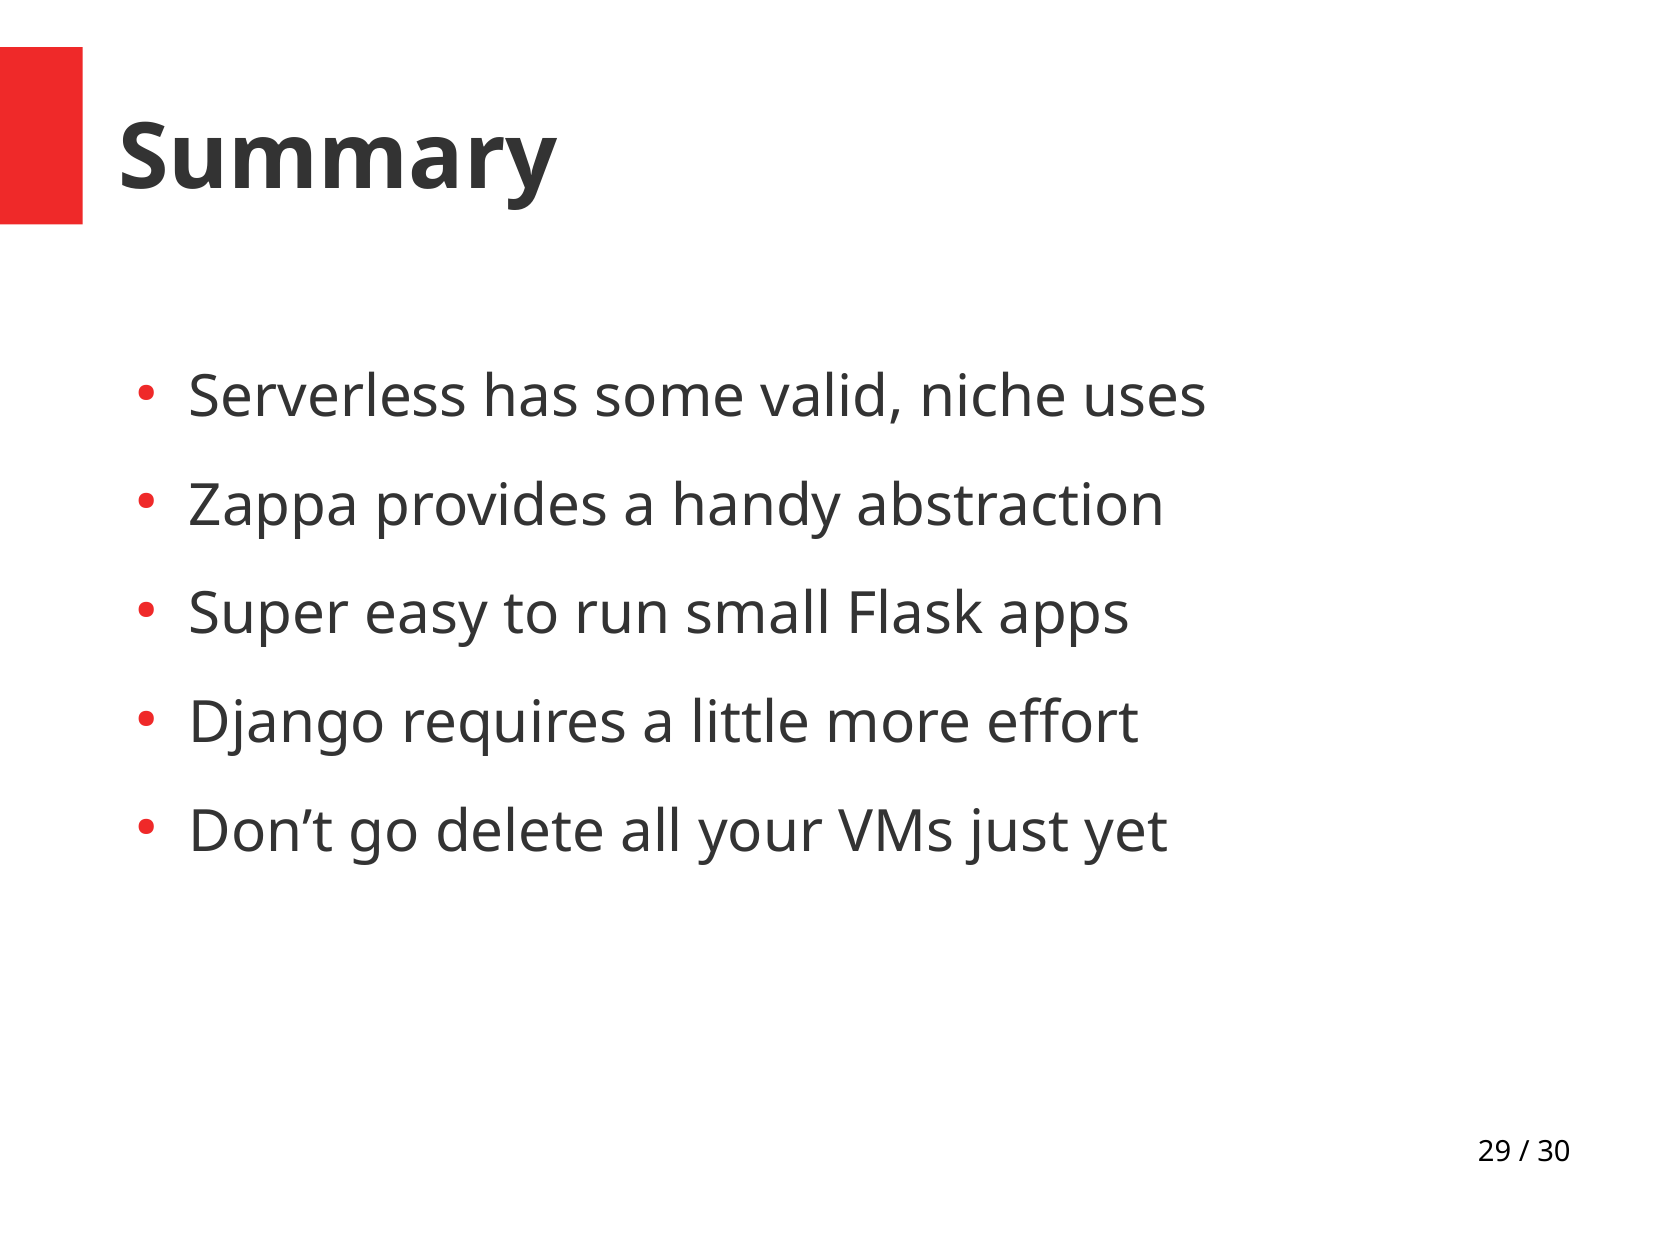

# Summary
Serverless has some valid, niche uses
Zappa provides a handy abstraction
Super easy to run small Flask apps
Django requires a little more effort
Don’t go delete all your VMs just yet
29